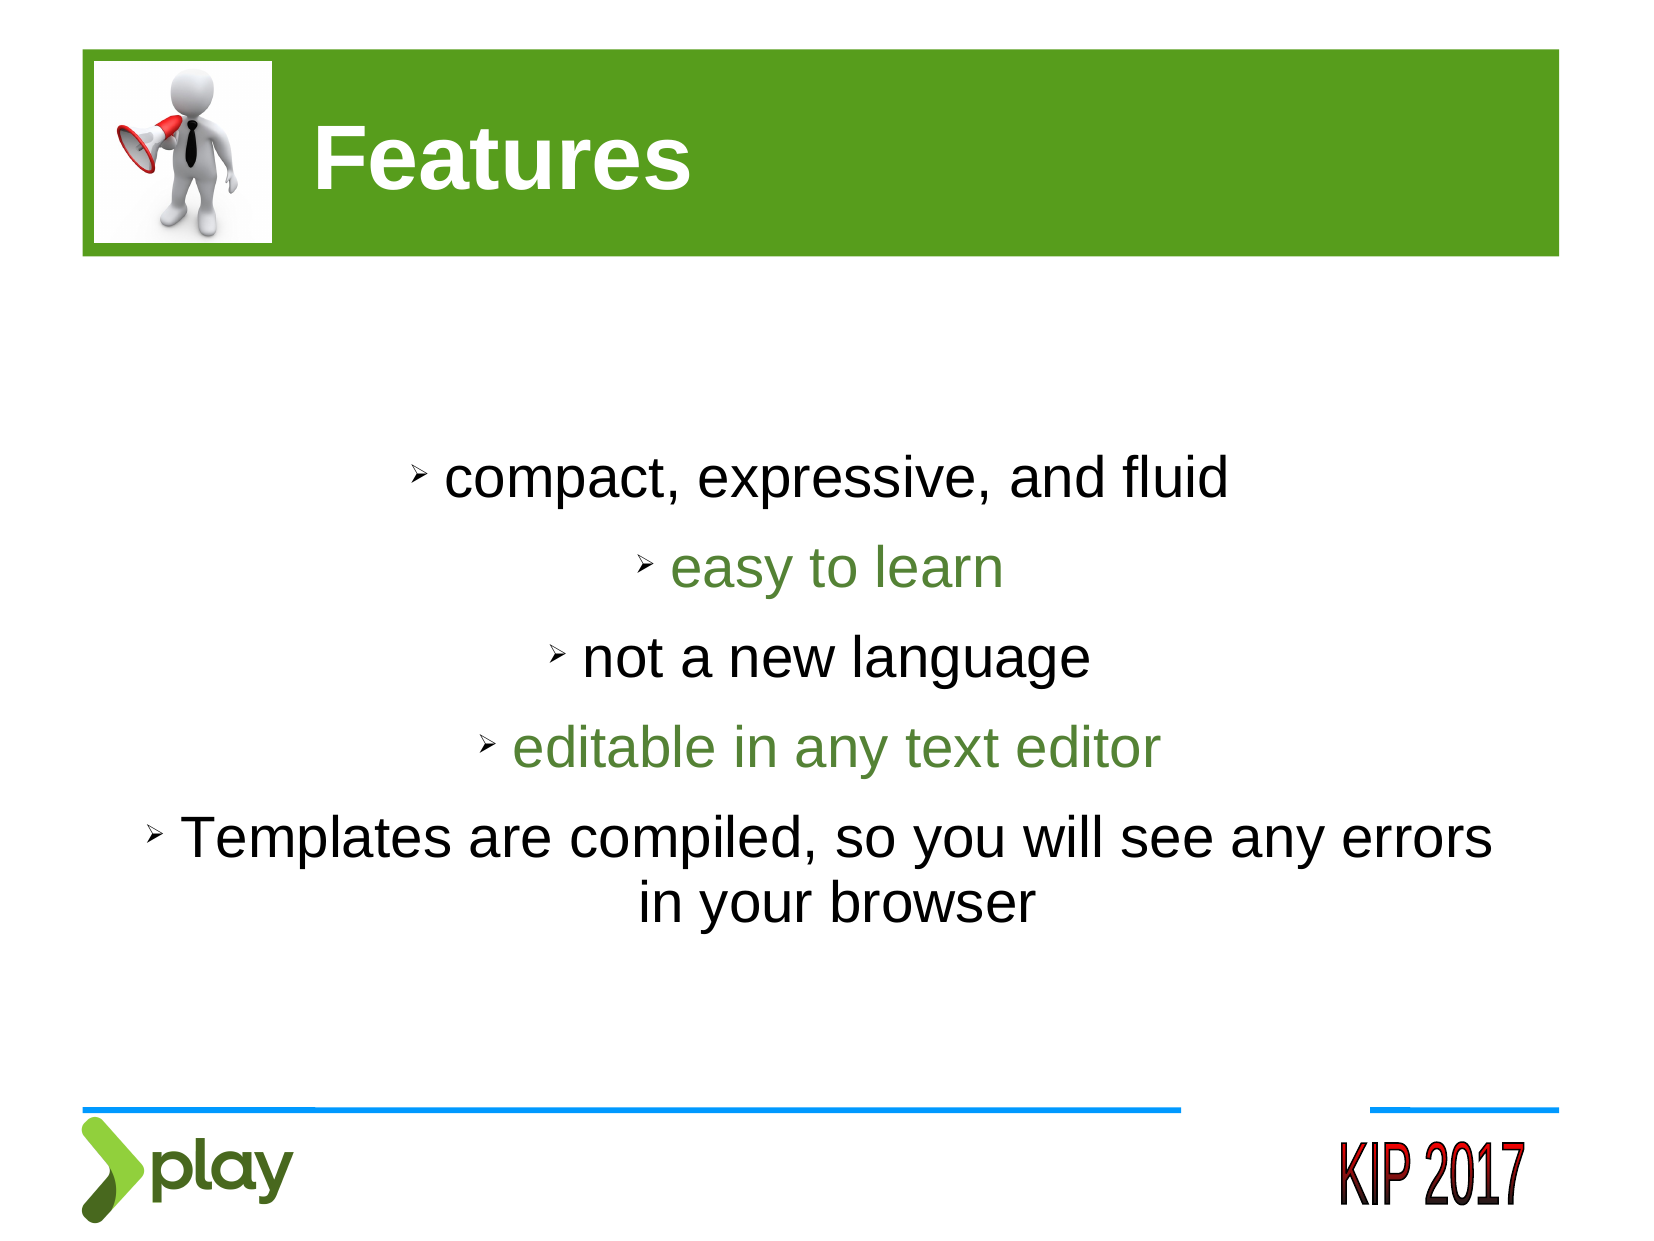

# Features
compact, expressive, and fluid
easy to learn
not a new language
editable in any text editor
Templates are compiled, so you will see any errors in your browser